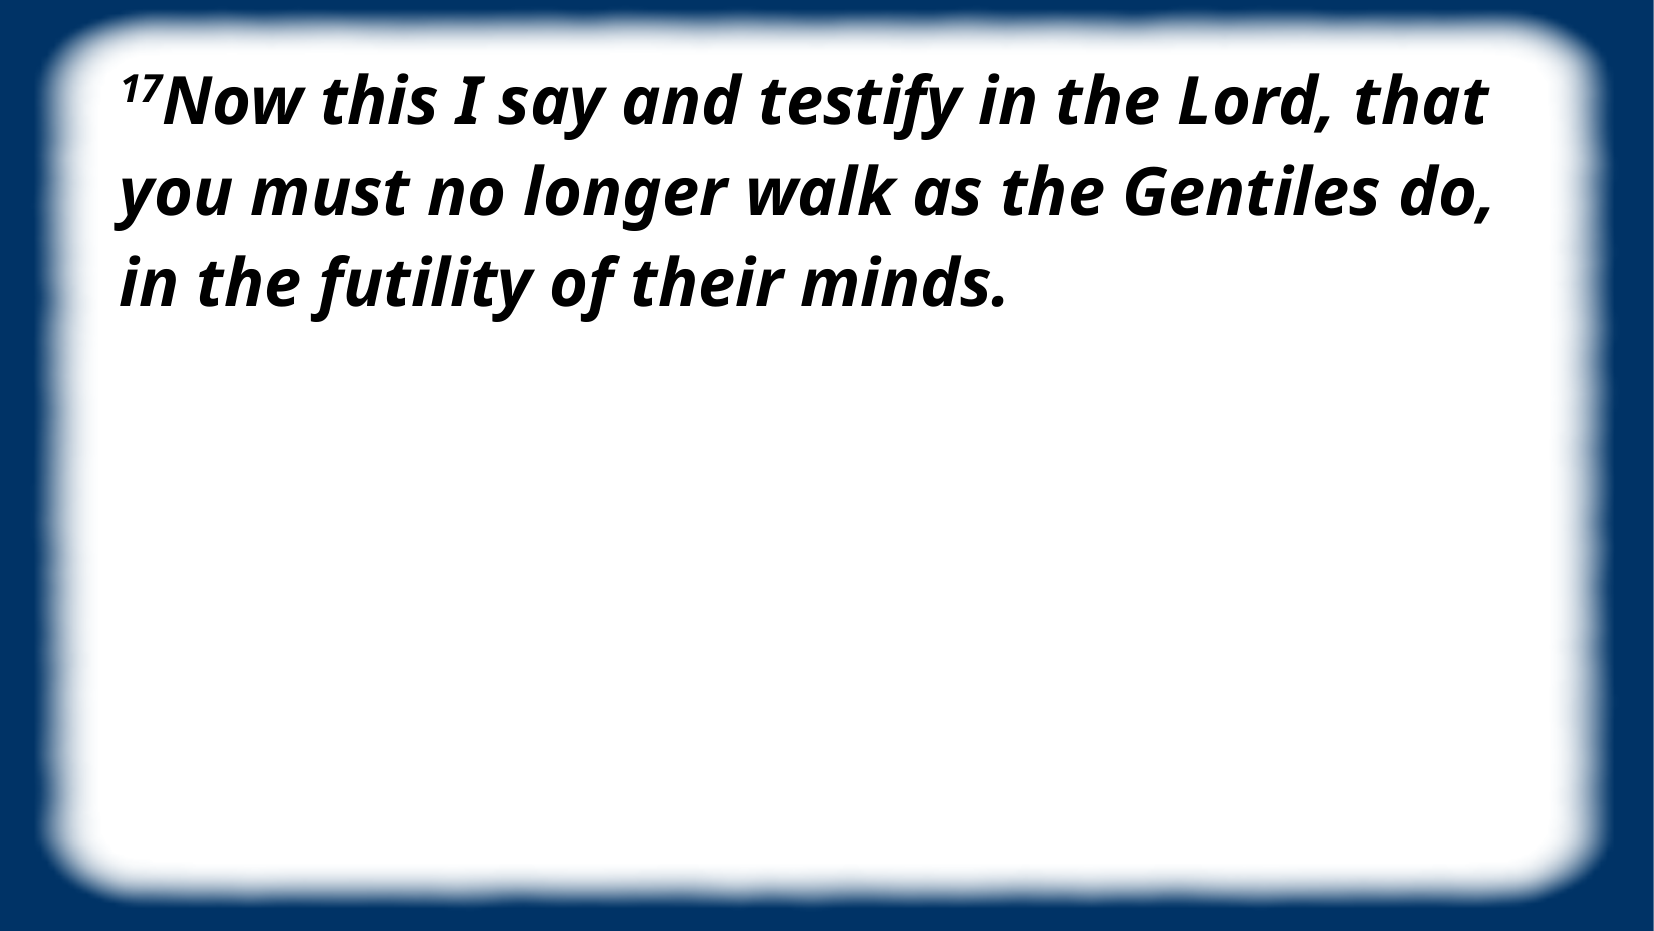

17Now this I say and testify in the Lord, that you must no longer walk as the Gentiles do, in the futility of their minds.